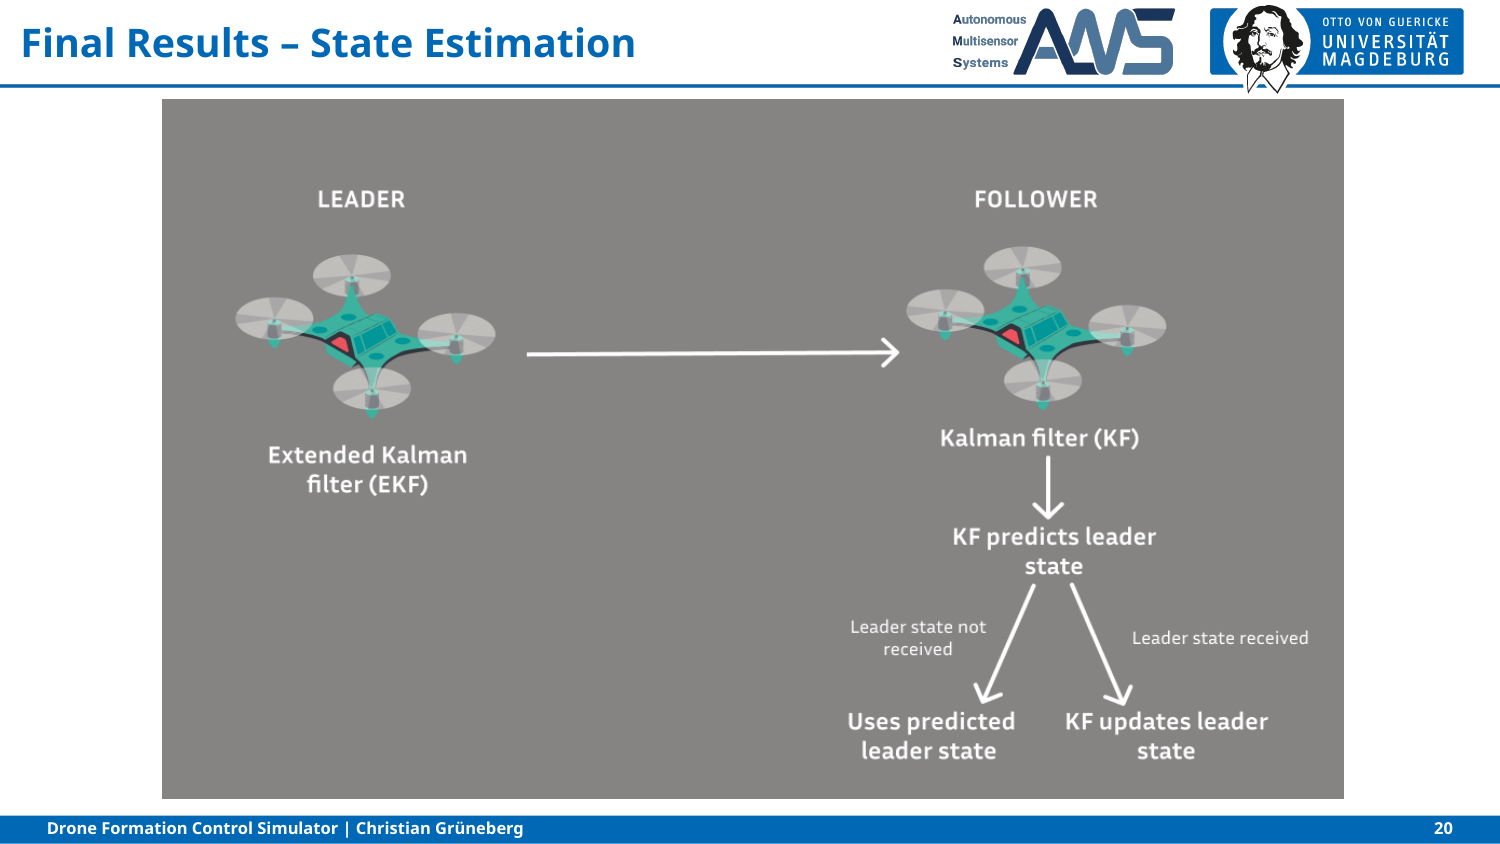

# Final Results – State Estimation
Drone Formation Control Simulator | Christian Grüneberg
20